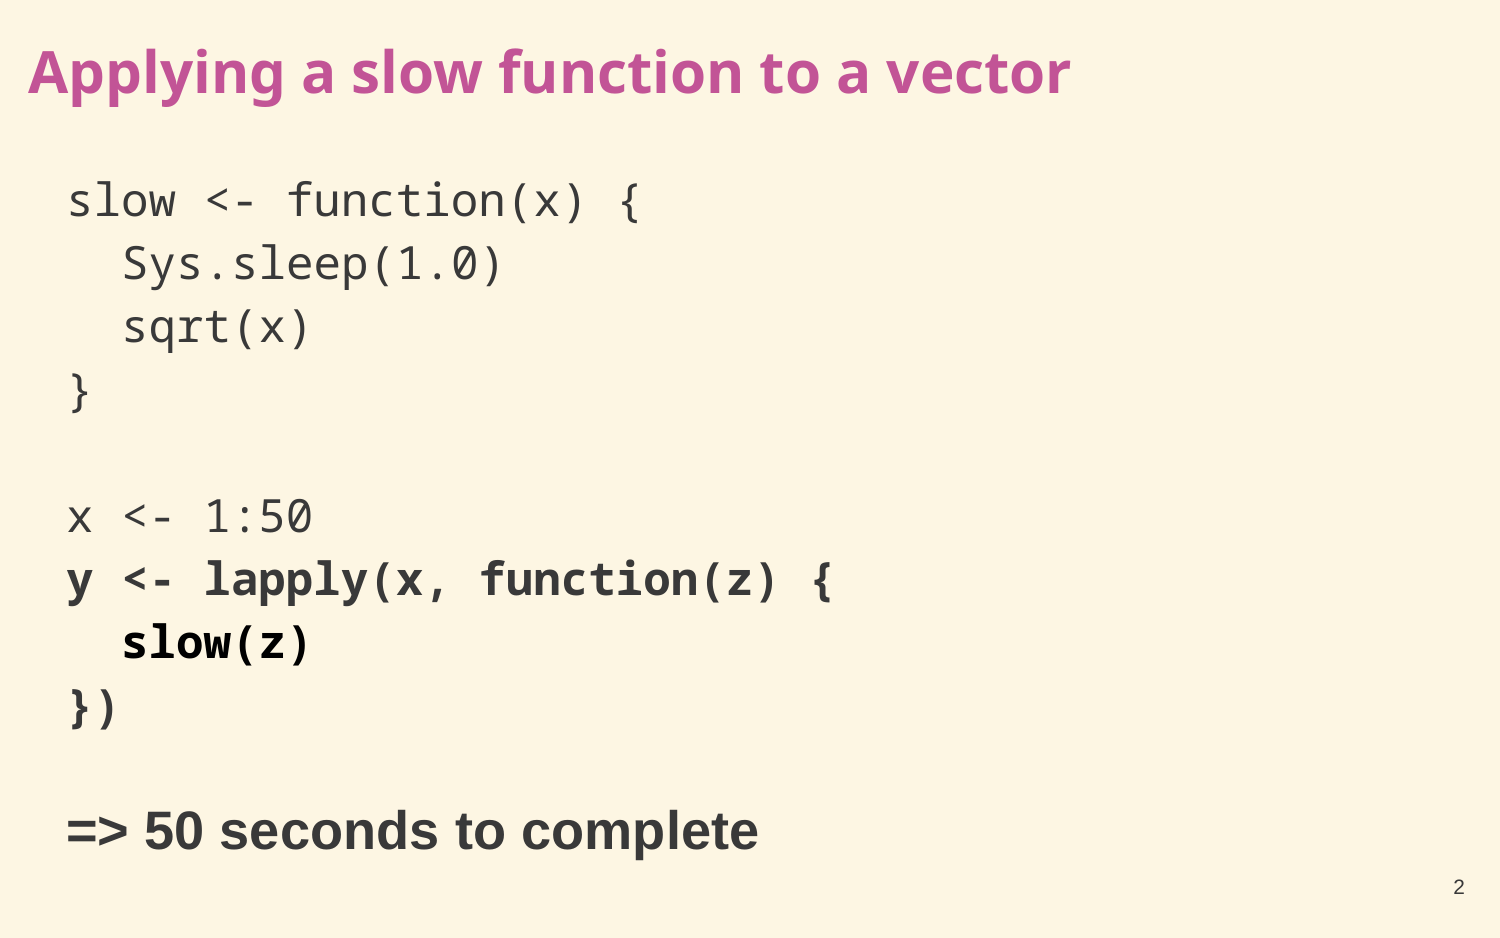

# Applying a slow function to a vector
slow <- function(x) {
 Sys.sleep(1.0)
 sqrt(x)
}
x <- 1:50
y <- lapply(x, function(z) {
 slow(z)
})
=> 50 seconds to complete